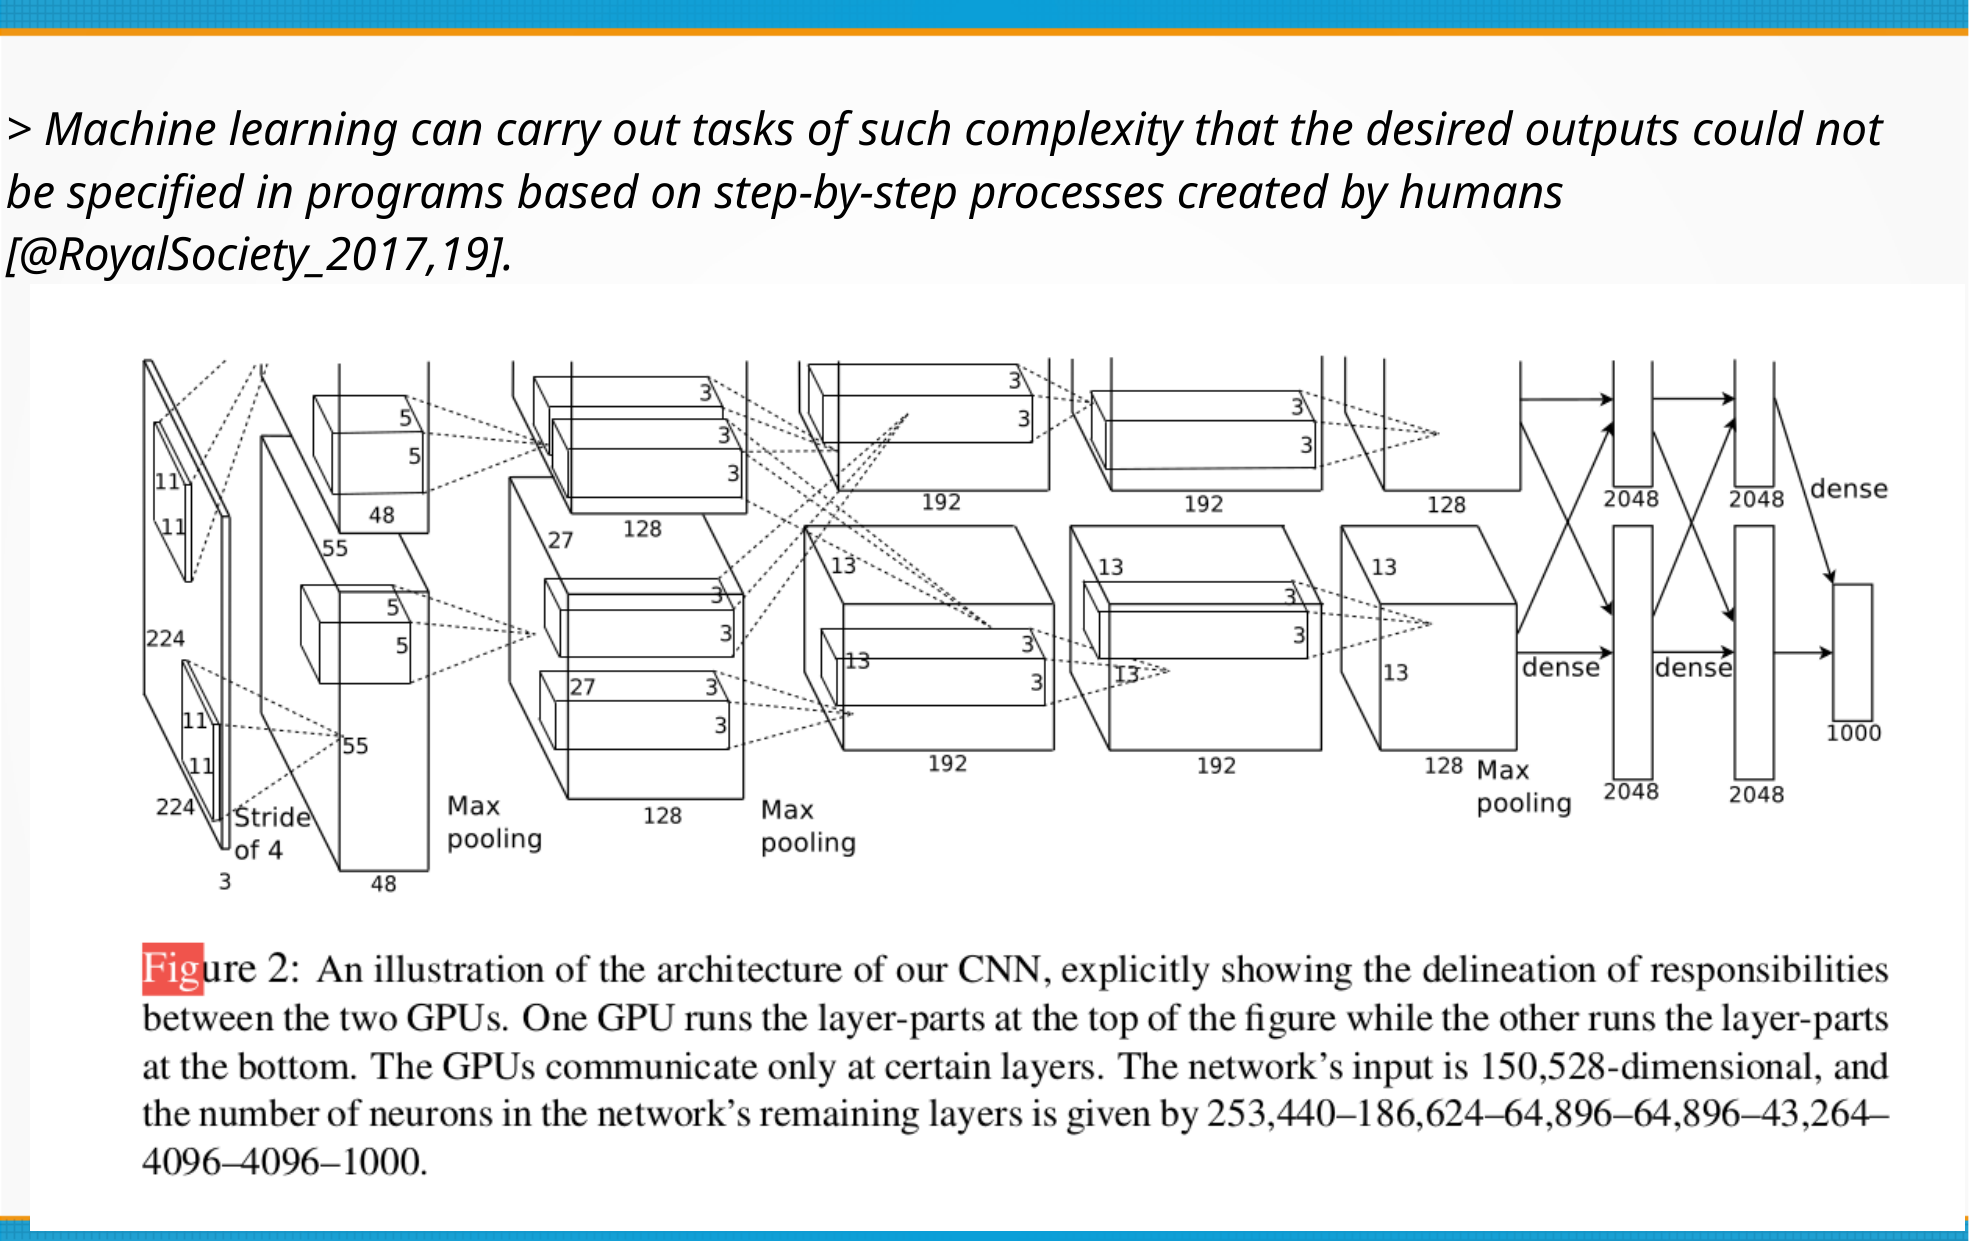

> Machine learning can carry out tasks of such complexity that the desired outputs could not be specified in programs based on step-by-step processes created by humans [@RoyalSociety_2017,19].